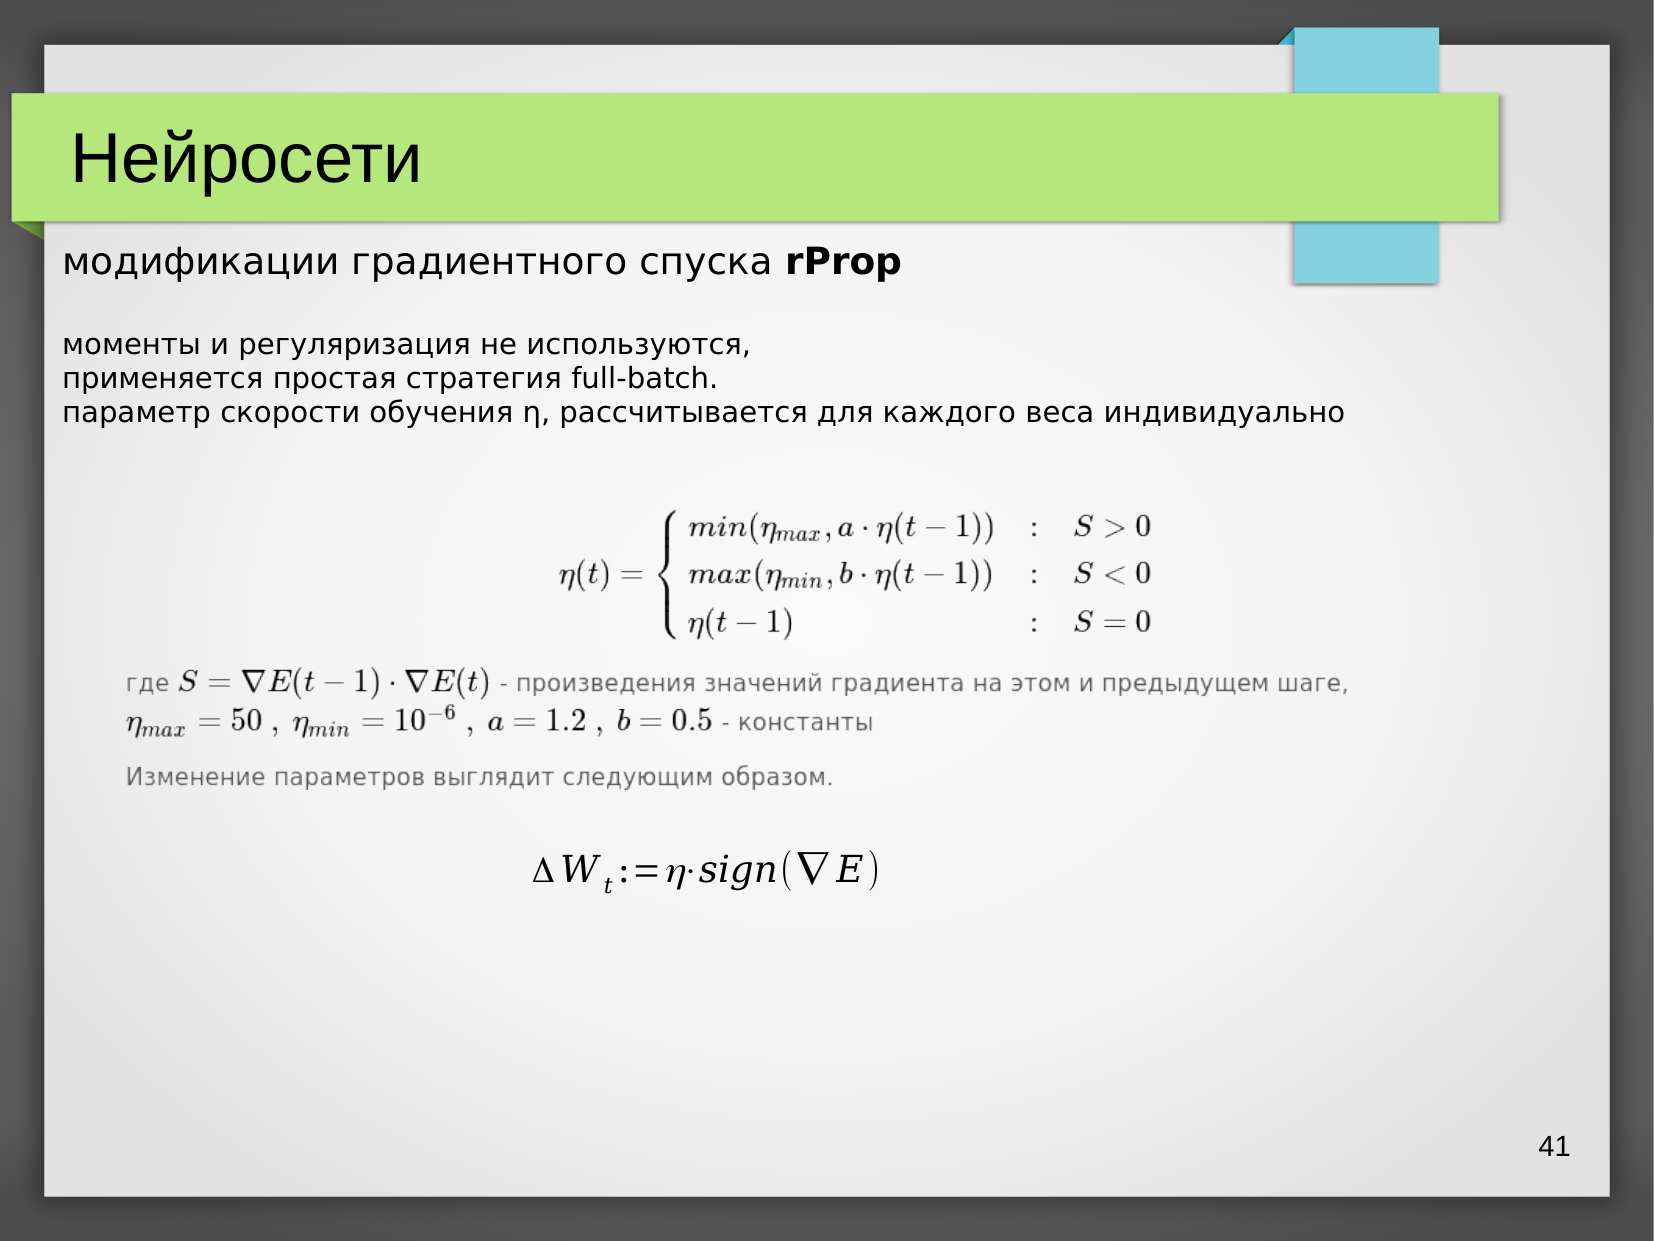

# Нейросети
модификации градиентного спуска rProp
моменты и регуляризация не используются,
применяется простая стратегия full-batch.
параметр скорости обучения η, рассчитывается для каждого веса индивидуально
41